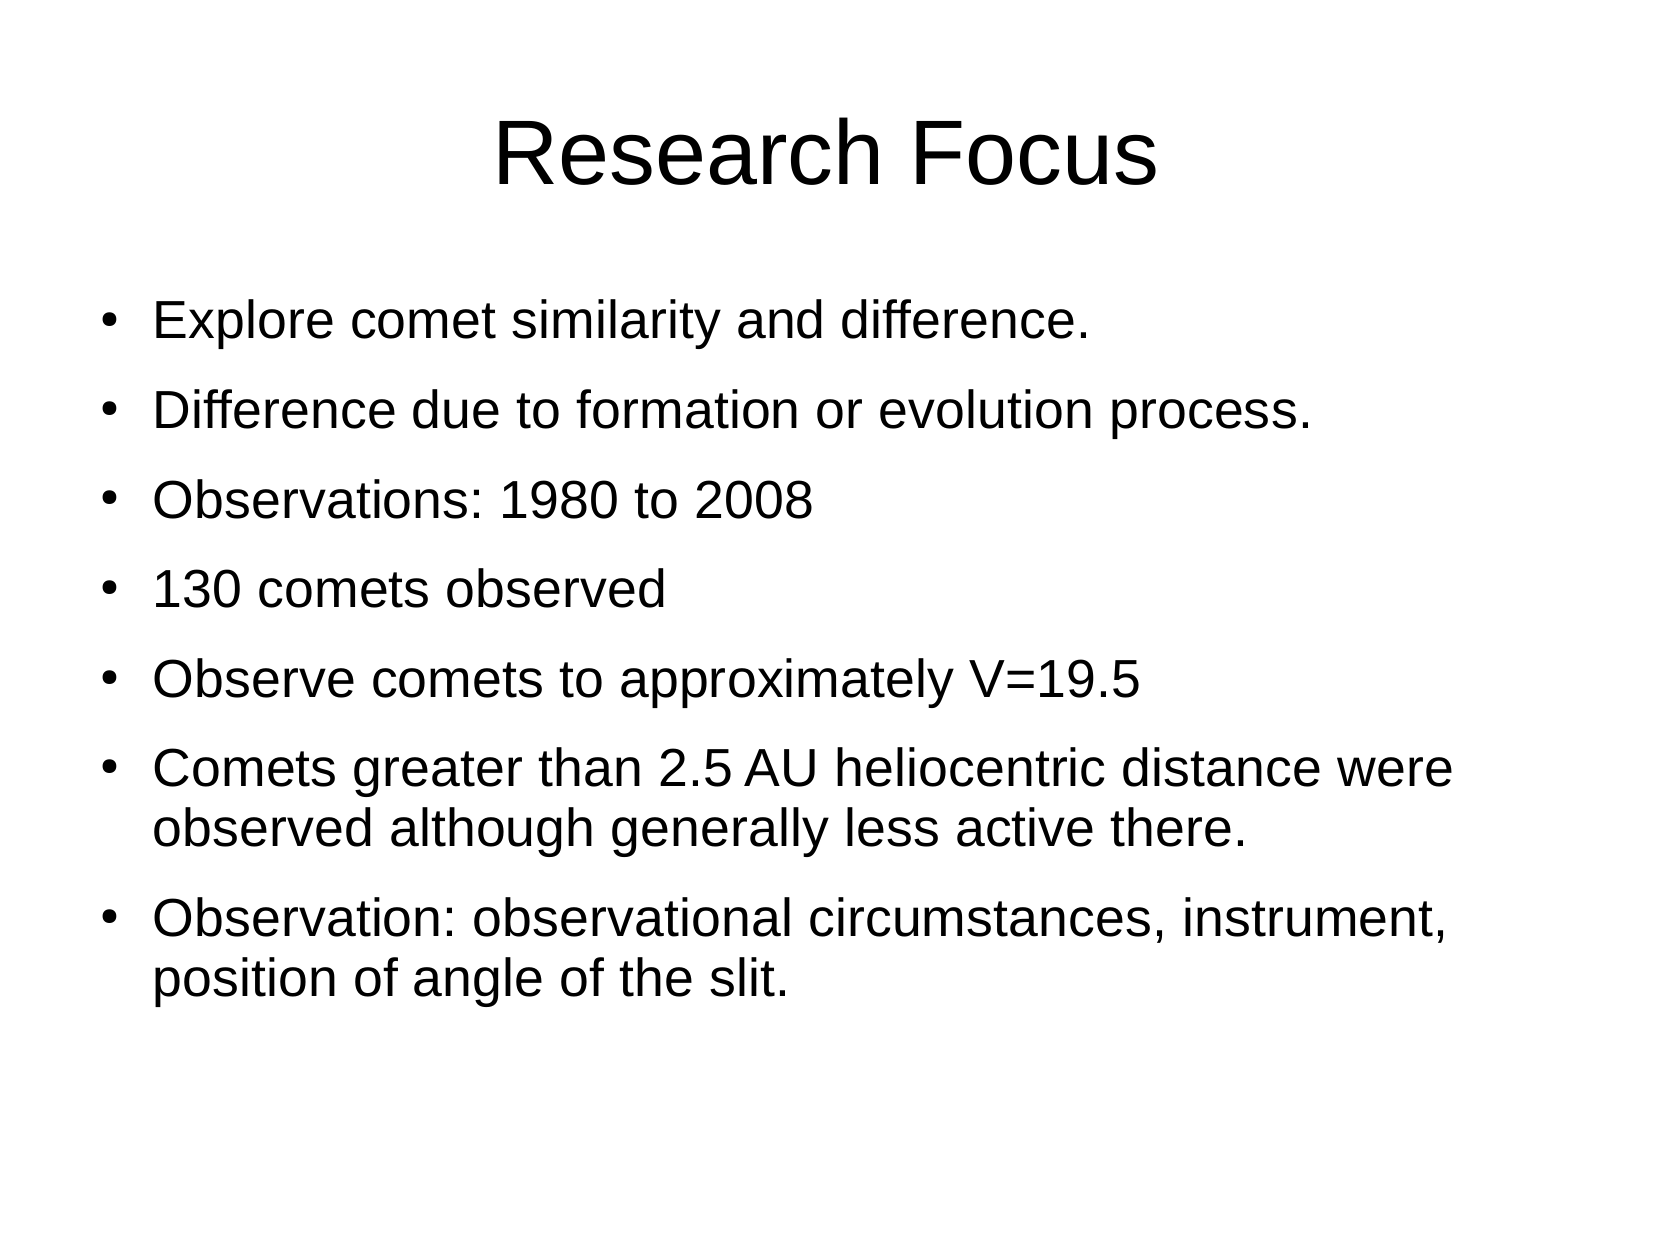

# Research Focus
Explore comet similarity and difference.
Difference due to formation or evolution process.
Observations: 1980 to 2008
130 comets observed
Observe comets to approximately V=19.5
Comets greater than 2.5 AU heliocentric distance were observed although generally less active there.
Observation: observational circumstances, instrument, position of angle of the slit.